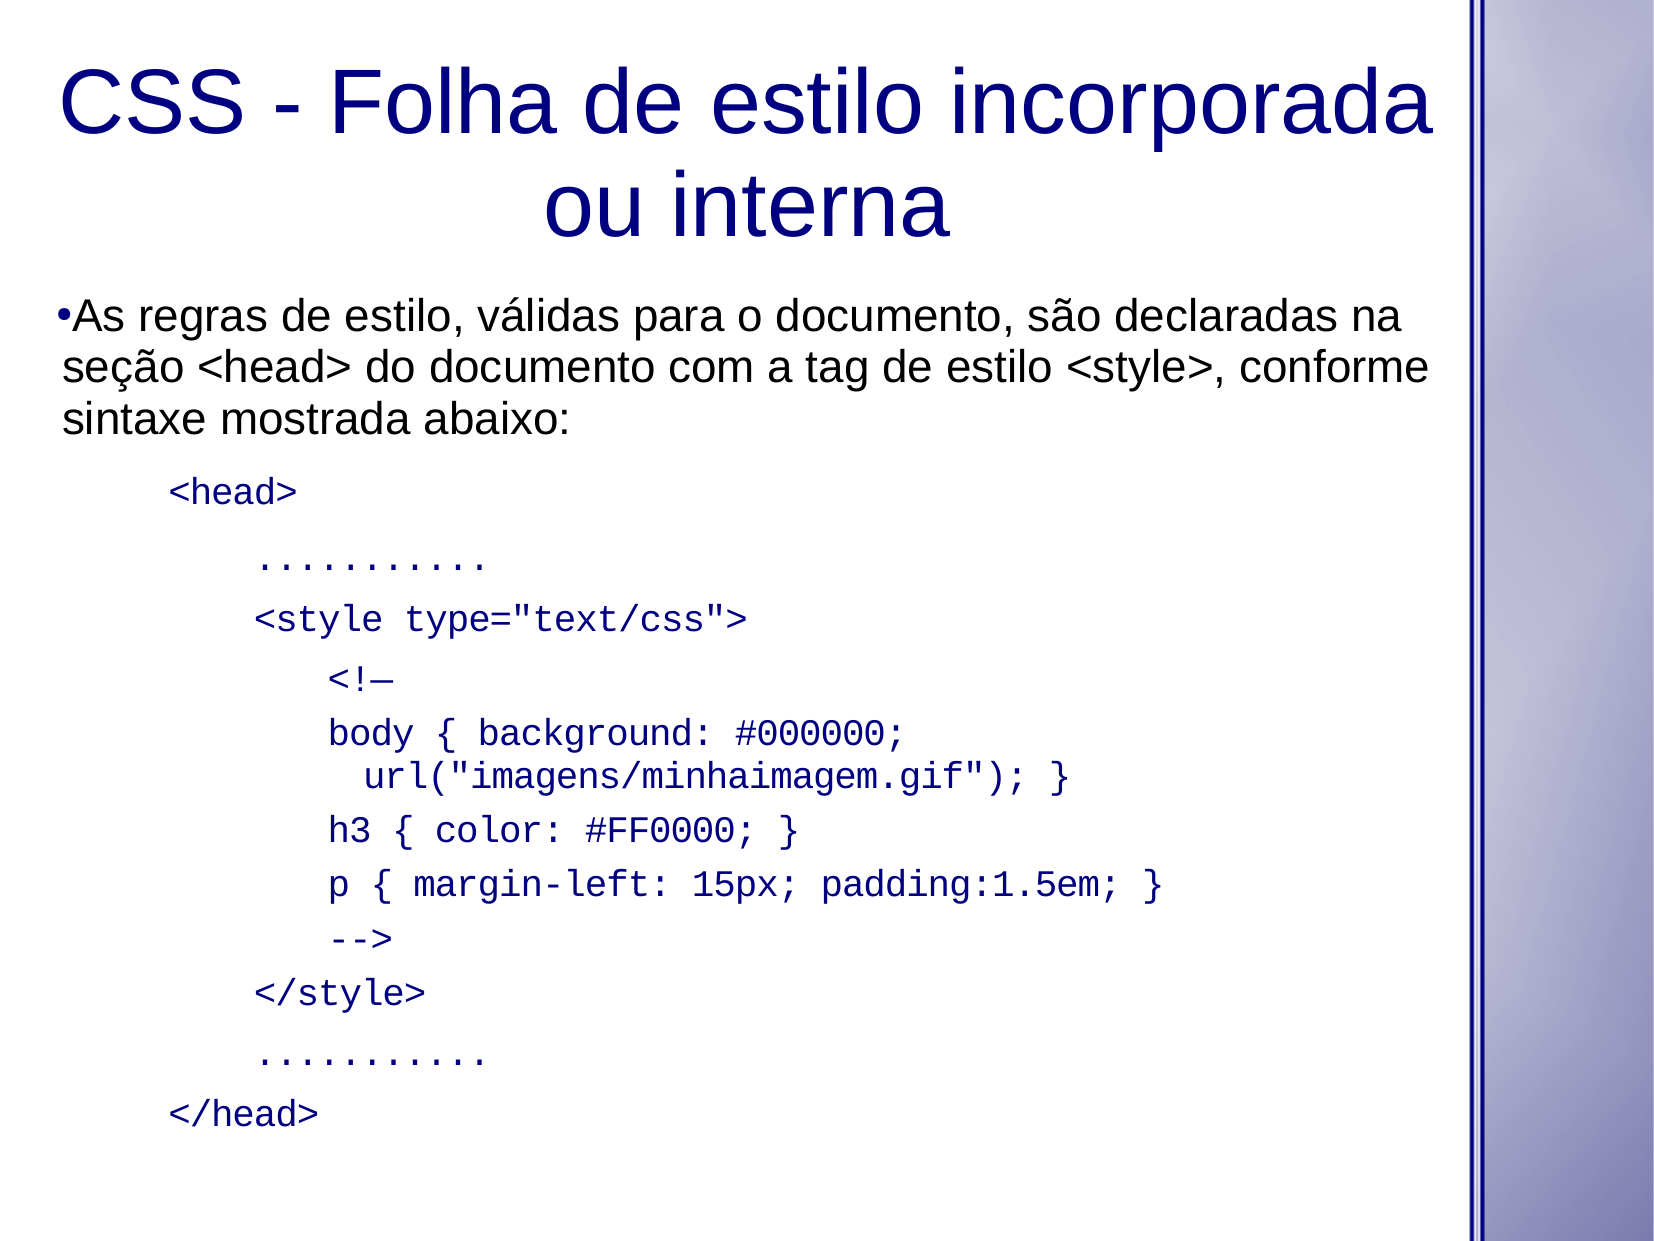

# CSS - Folha de estilo incorporada ou interna
As regras de estilo, válidas para o documento, são declaradas na seção <head> do documento com a tag de estilo <style>, conforme sintaxe mostrada abaixo:
<head>
...........
<style type="text/css">
<!—
body { background: #000000; url("imagens/minhaimagem.gif"); }
h3 { color: #FF0000; }
p { margin-left: 15px; padding:1.5em; }
-->
</style>
...........
</head>